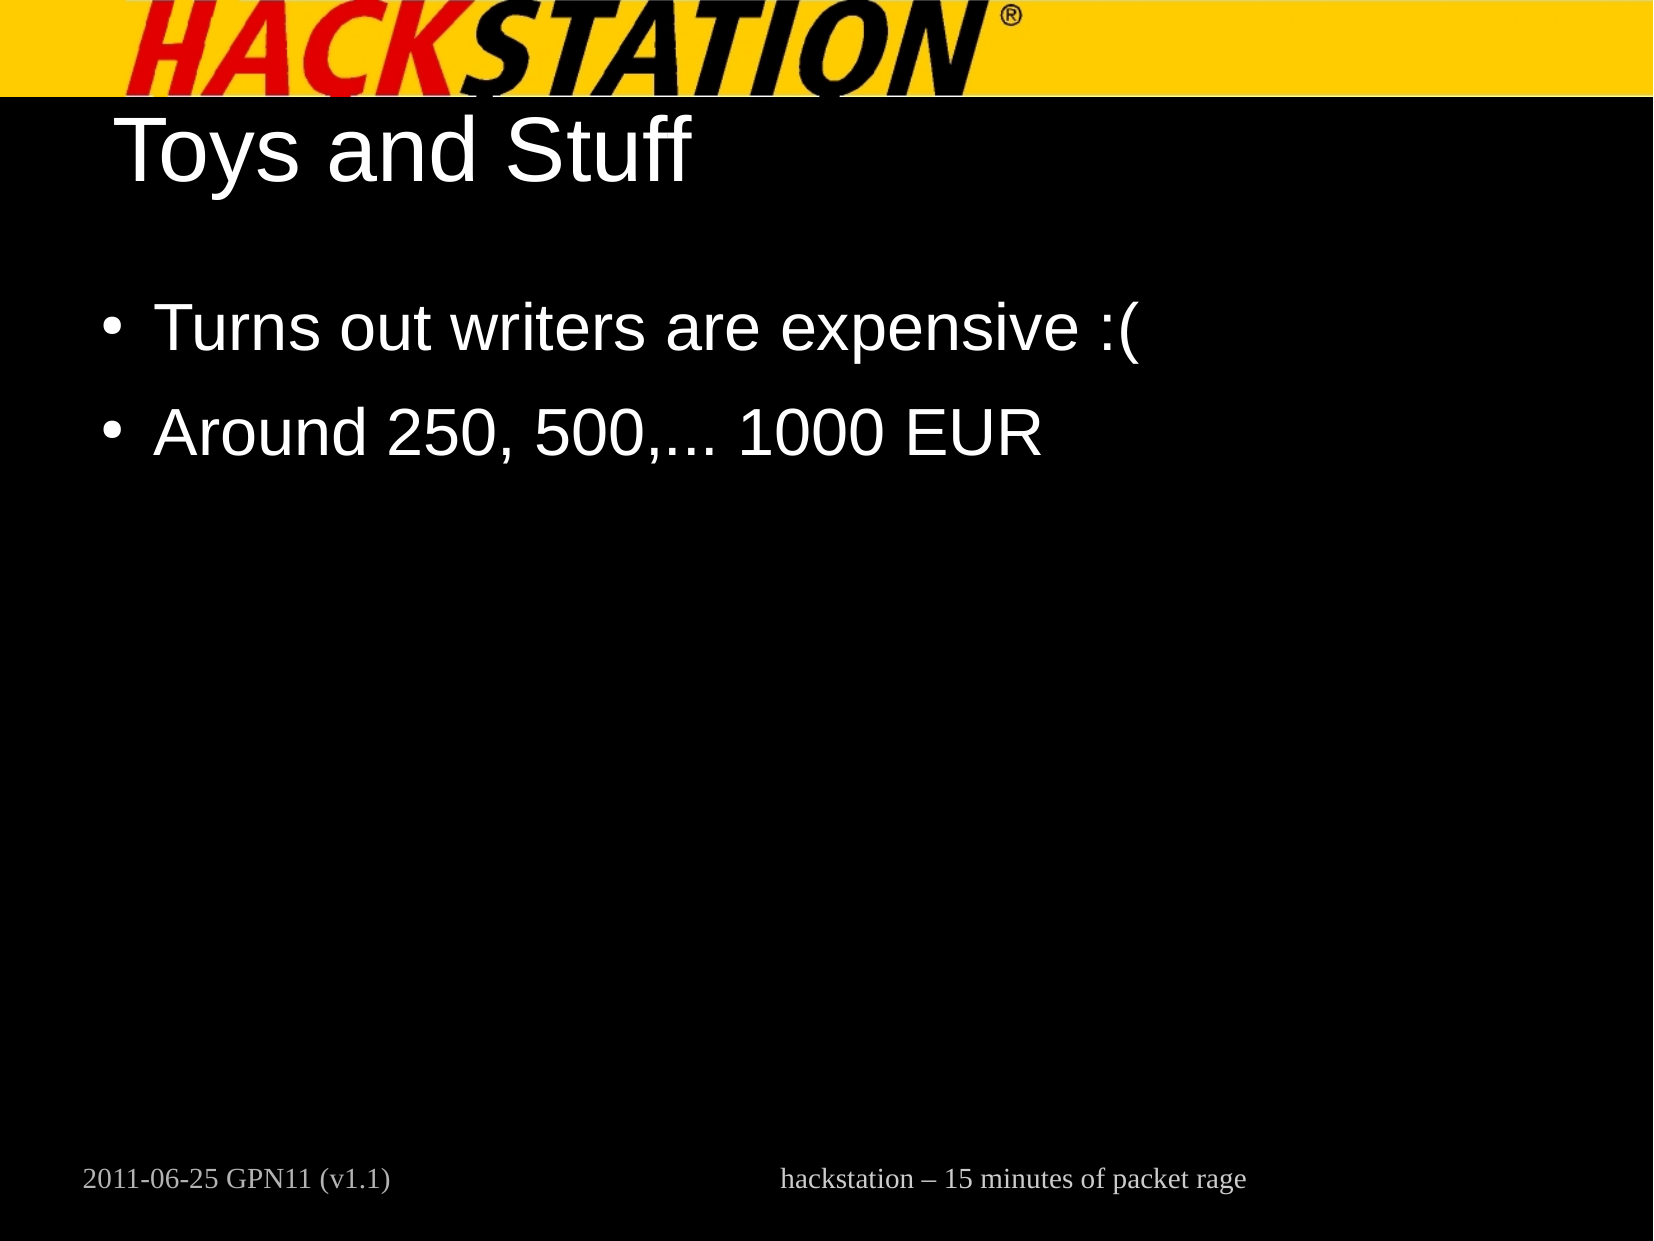

# Toys and Stuff
Turns out writers are expensive :(
Around 250, 500,... 1000 EUR